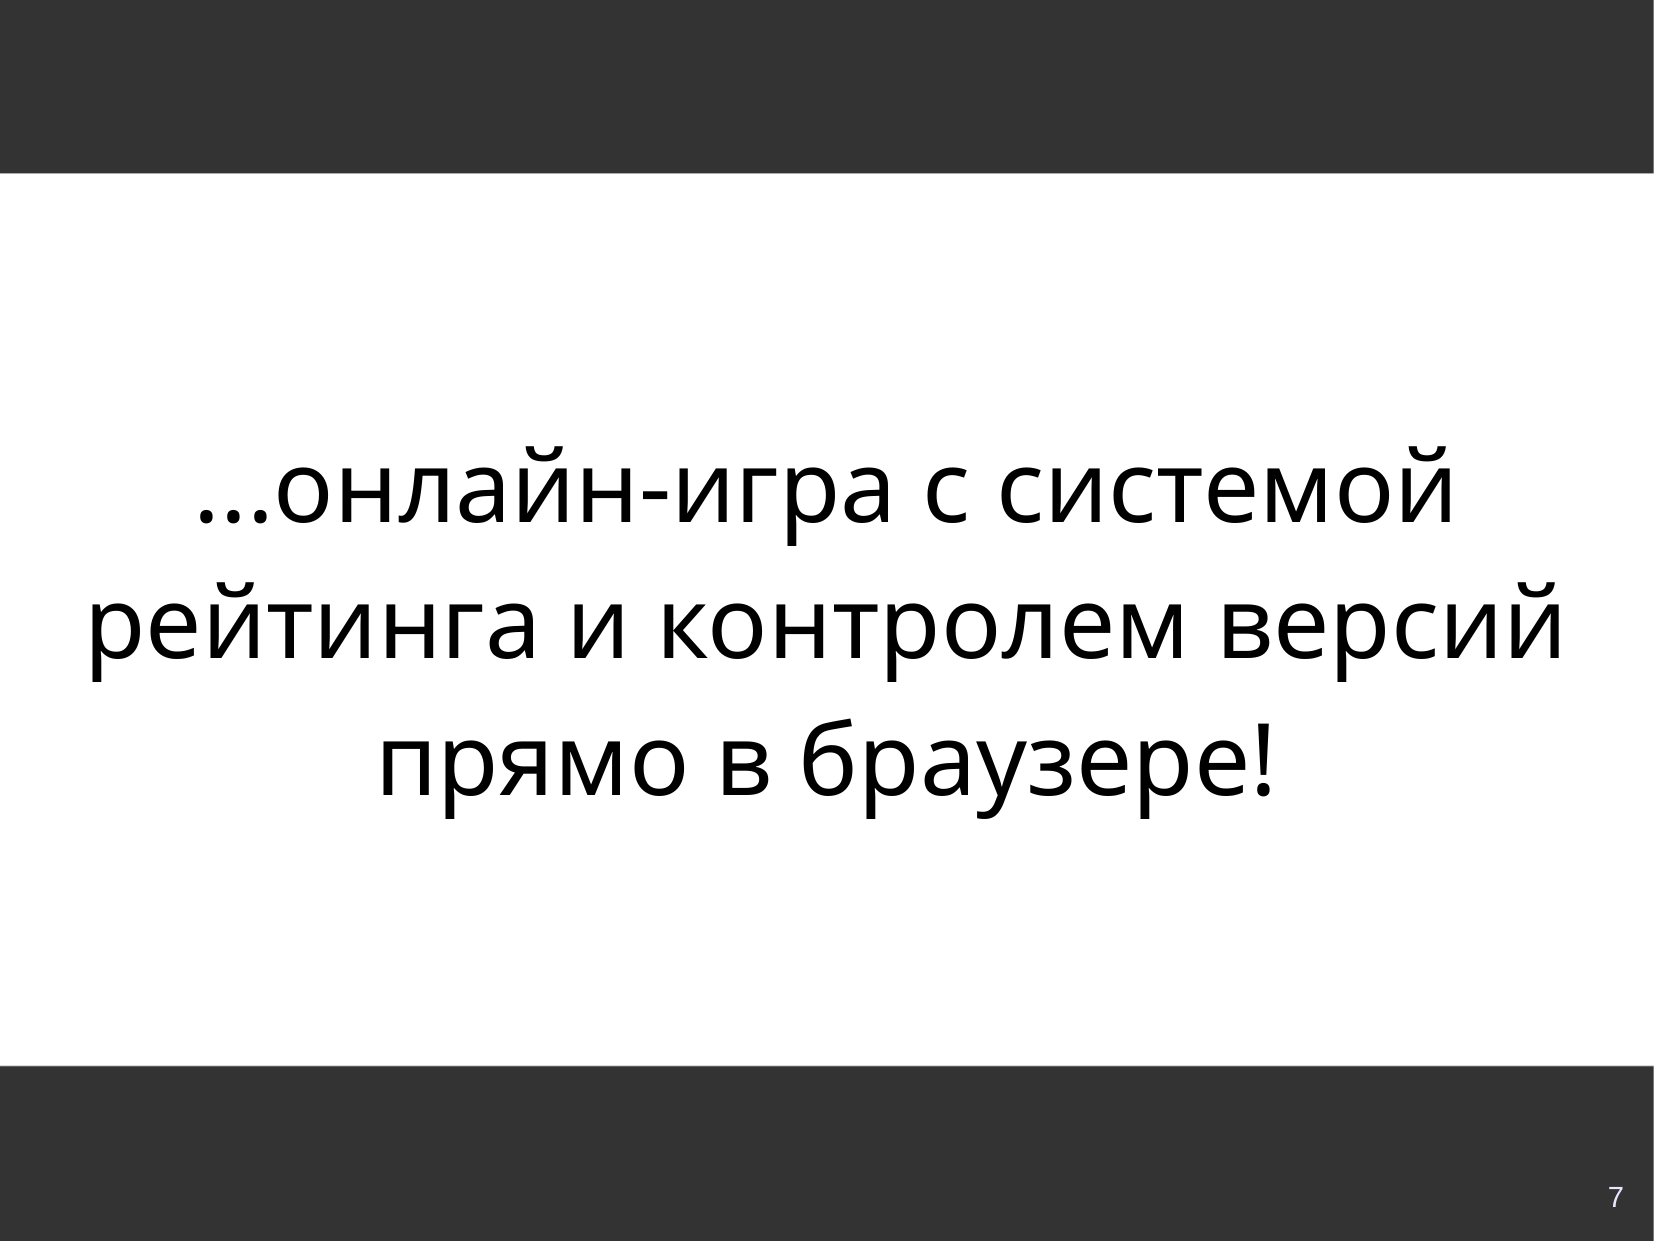

# ...онлайн-игра с системой рейтинга и контролем версий прямо в браузере!
7